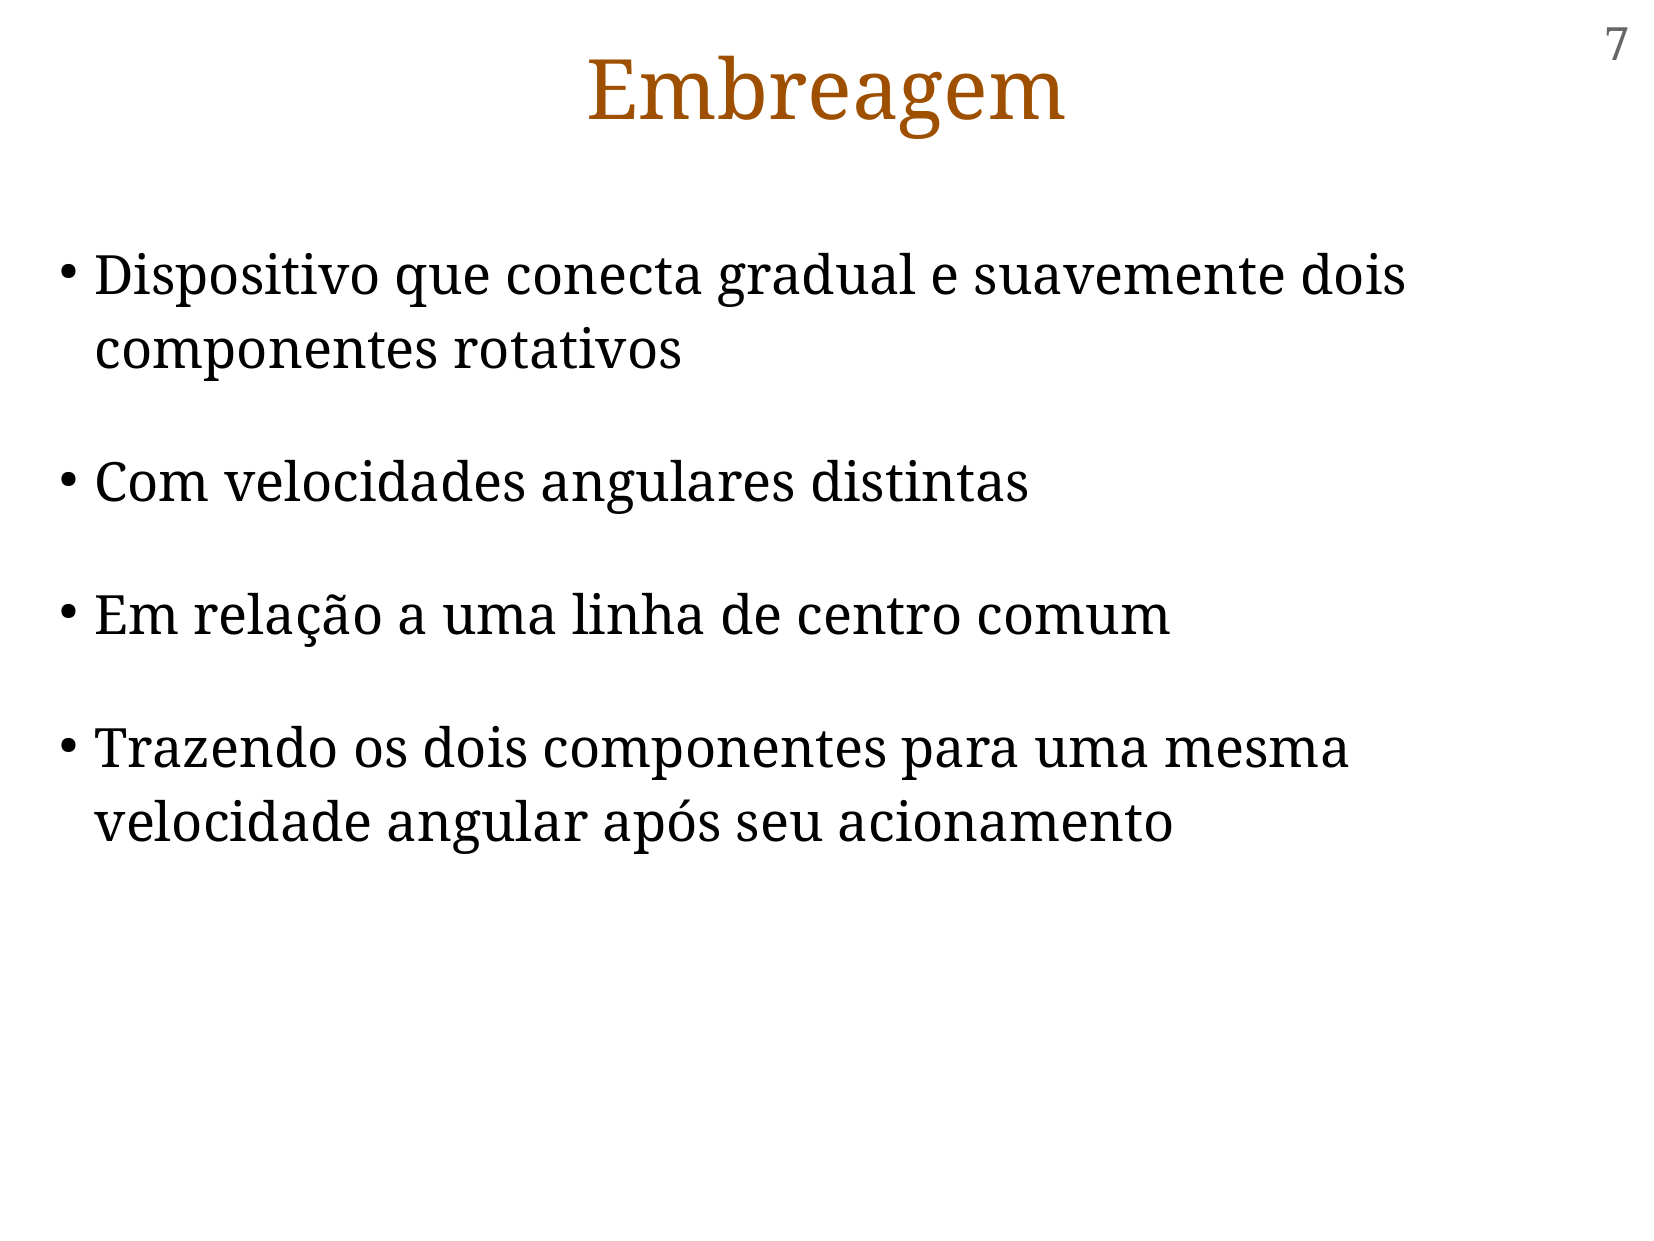

7
# Embreagem
Dispositivo que conecta gradual e suavemente dois componentes rotativos
Com velocidades angulares distintas
Em relação a uma linha de centro comum
Trazendo os dois componentes para uma mesma velocidade angular após seu acionamento